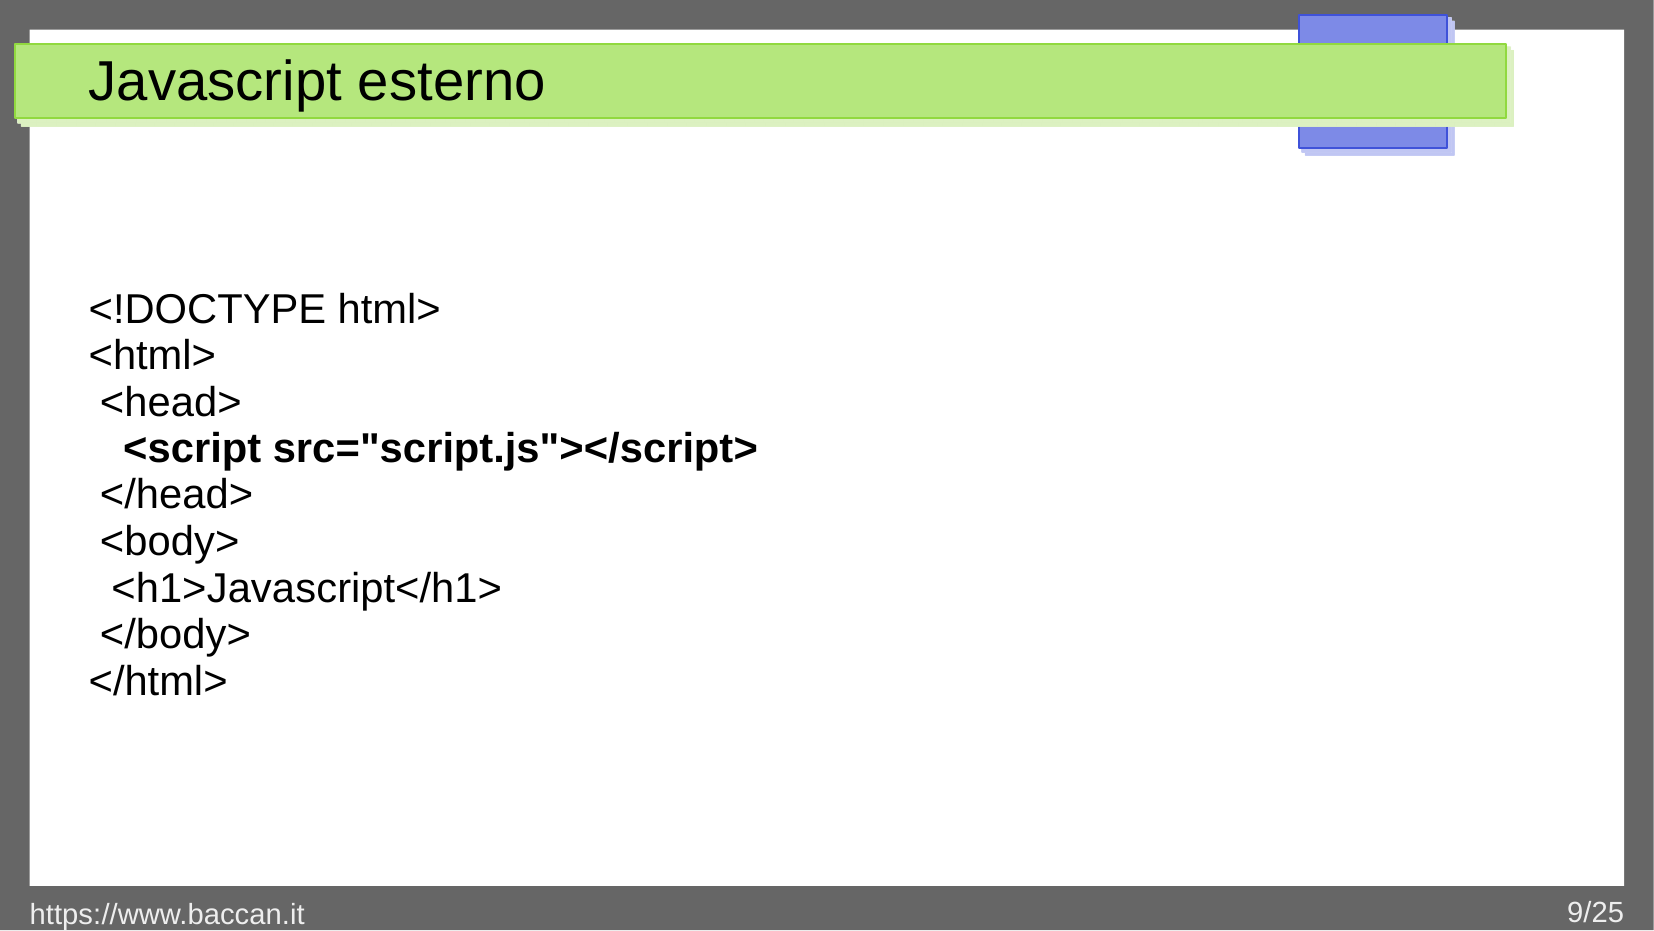

# Javascript esterno
<!DOCTYPE html>
<html>
 <head>
 <script src="script.js"></script>
 </head>
 <body>
 <h1>Javascript</h1>
 </body>
</html>
9
https://www.baccan.it